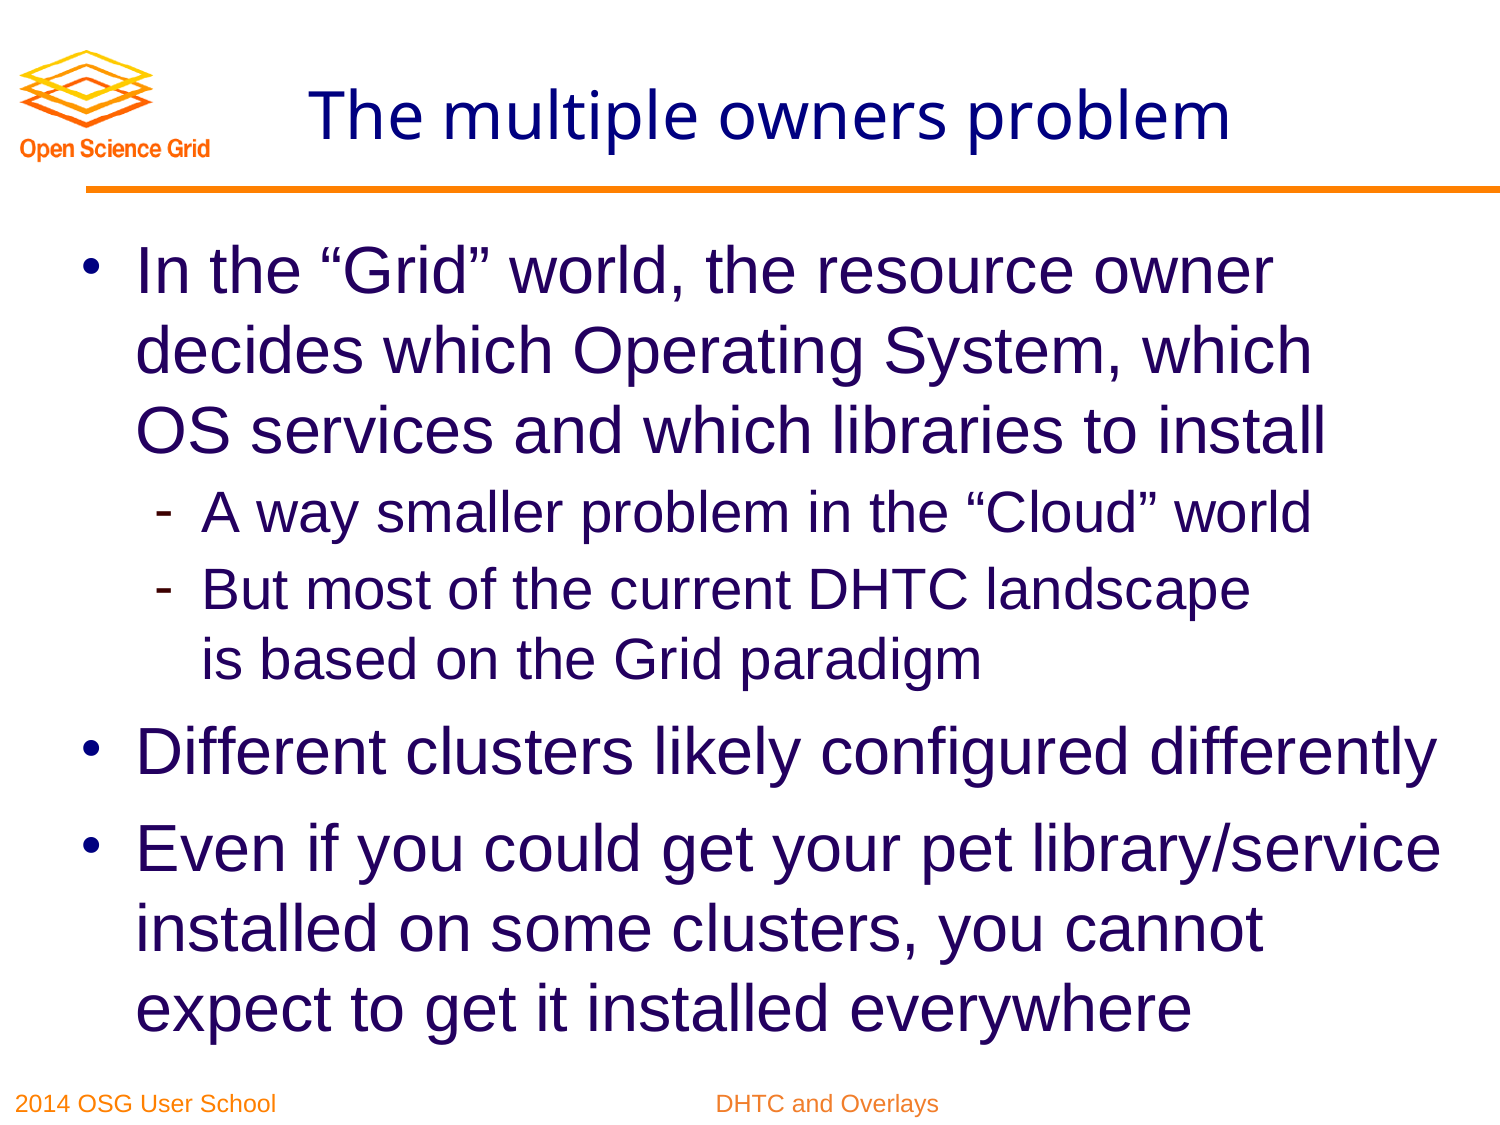

# The multiple owners problem
In the “Grid” world, the resource owner decides which Operating System, which OS services and which libraries to install
A way smaller problem in the “Cloud” world
But most of the current DHTC landscape is based on the Grid paradigm
Different clusters likely configured differently
Even if you could get your pet library/service installed on some clusters, you cannot expect to get it installed everywhere